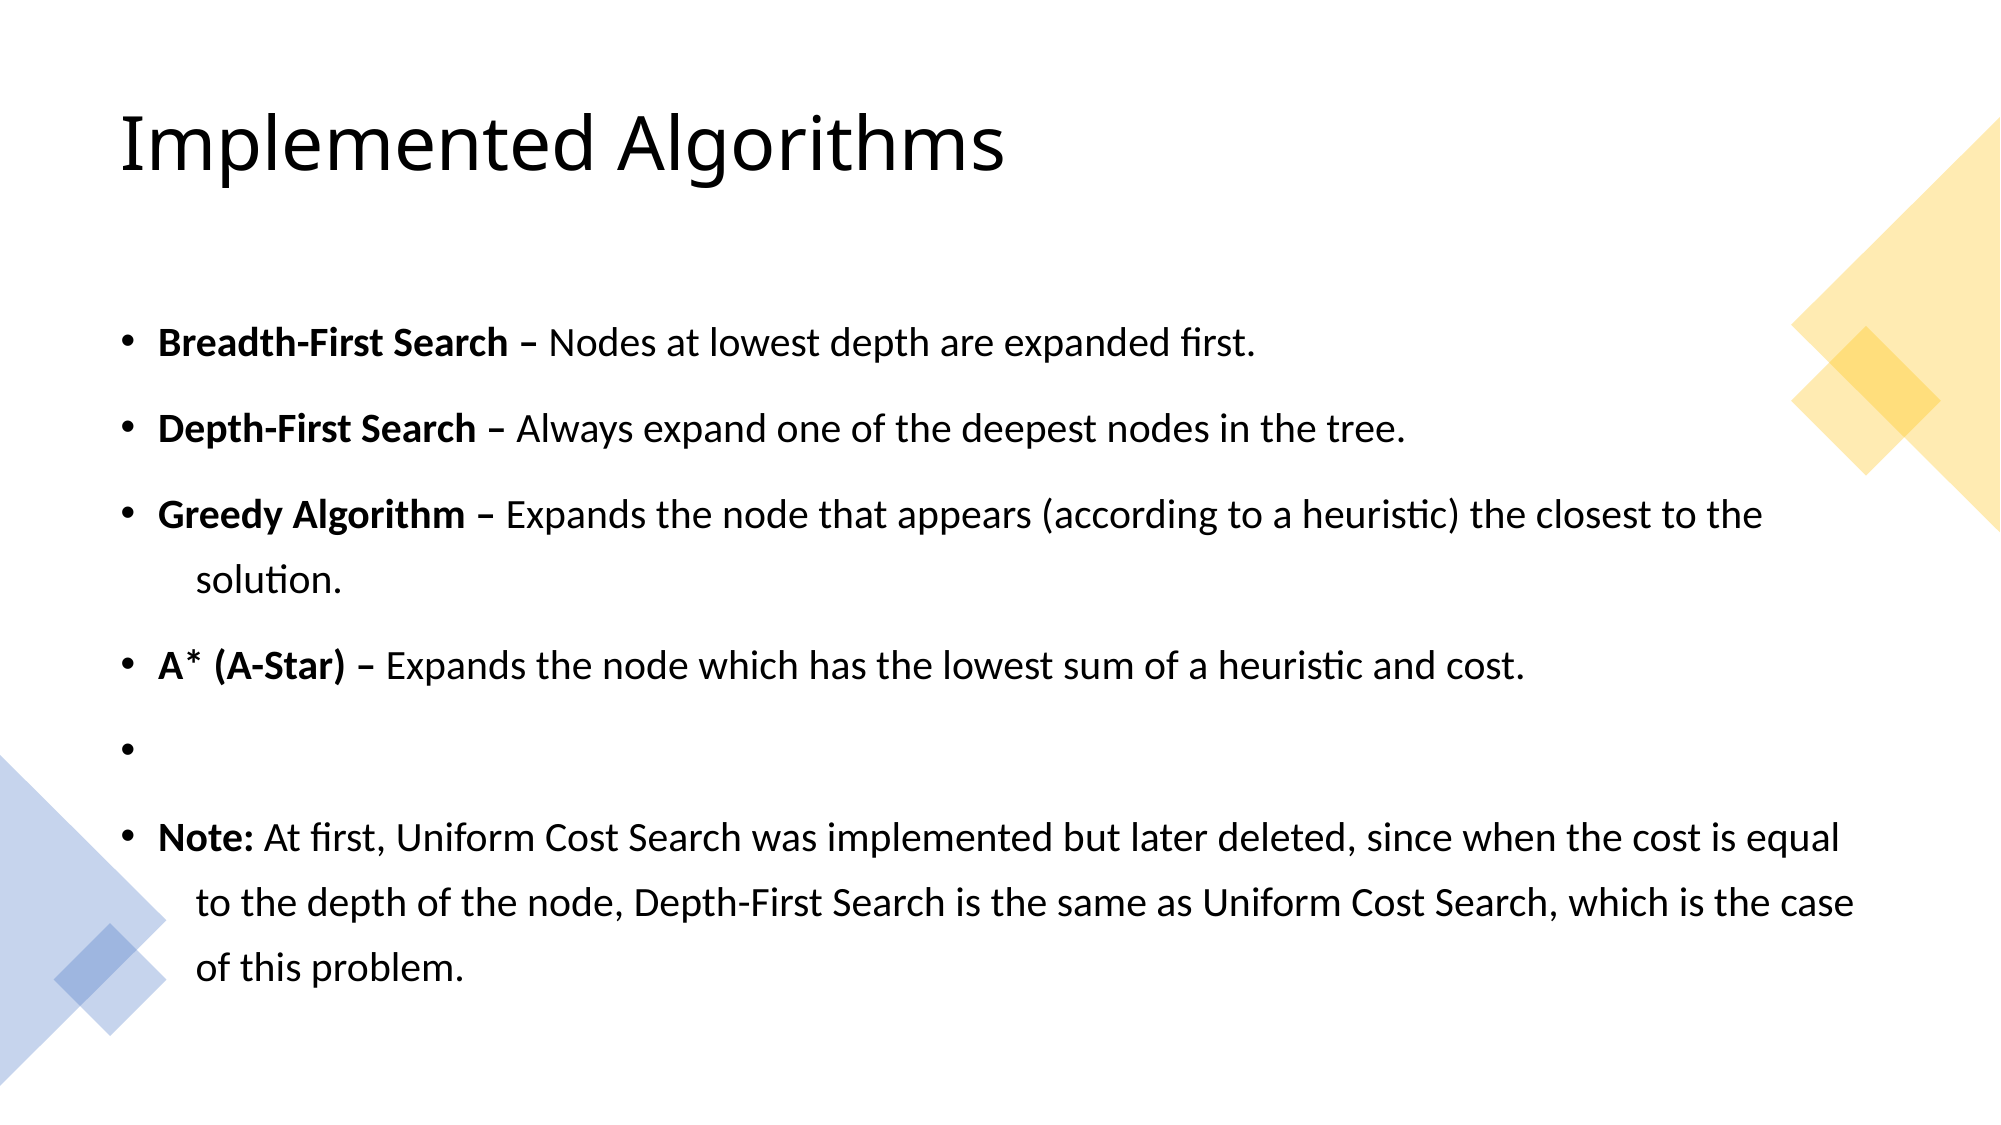

# Implemented Algorithms
Breadth-First Search – Nodes at lowest depth are expanded first.
Depth-First Search – Always expand one of the deepest nodes in the tree.
Greedy Algorithm – Expands the node that appears (according to a heuristic) the closest to the solution.
A* (A-Star) – Expands the node which has the lowest sum of a heuristic and cost.
Note: At first, Uniform Cost Search was implemented but later deleted, since when the cost is equal to the depth of the node, Depth-First Search is the same as Uniform Cost Search, which is the case of this problem.